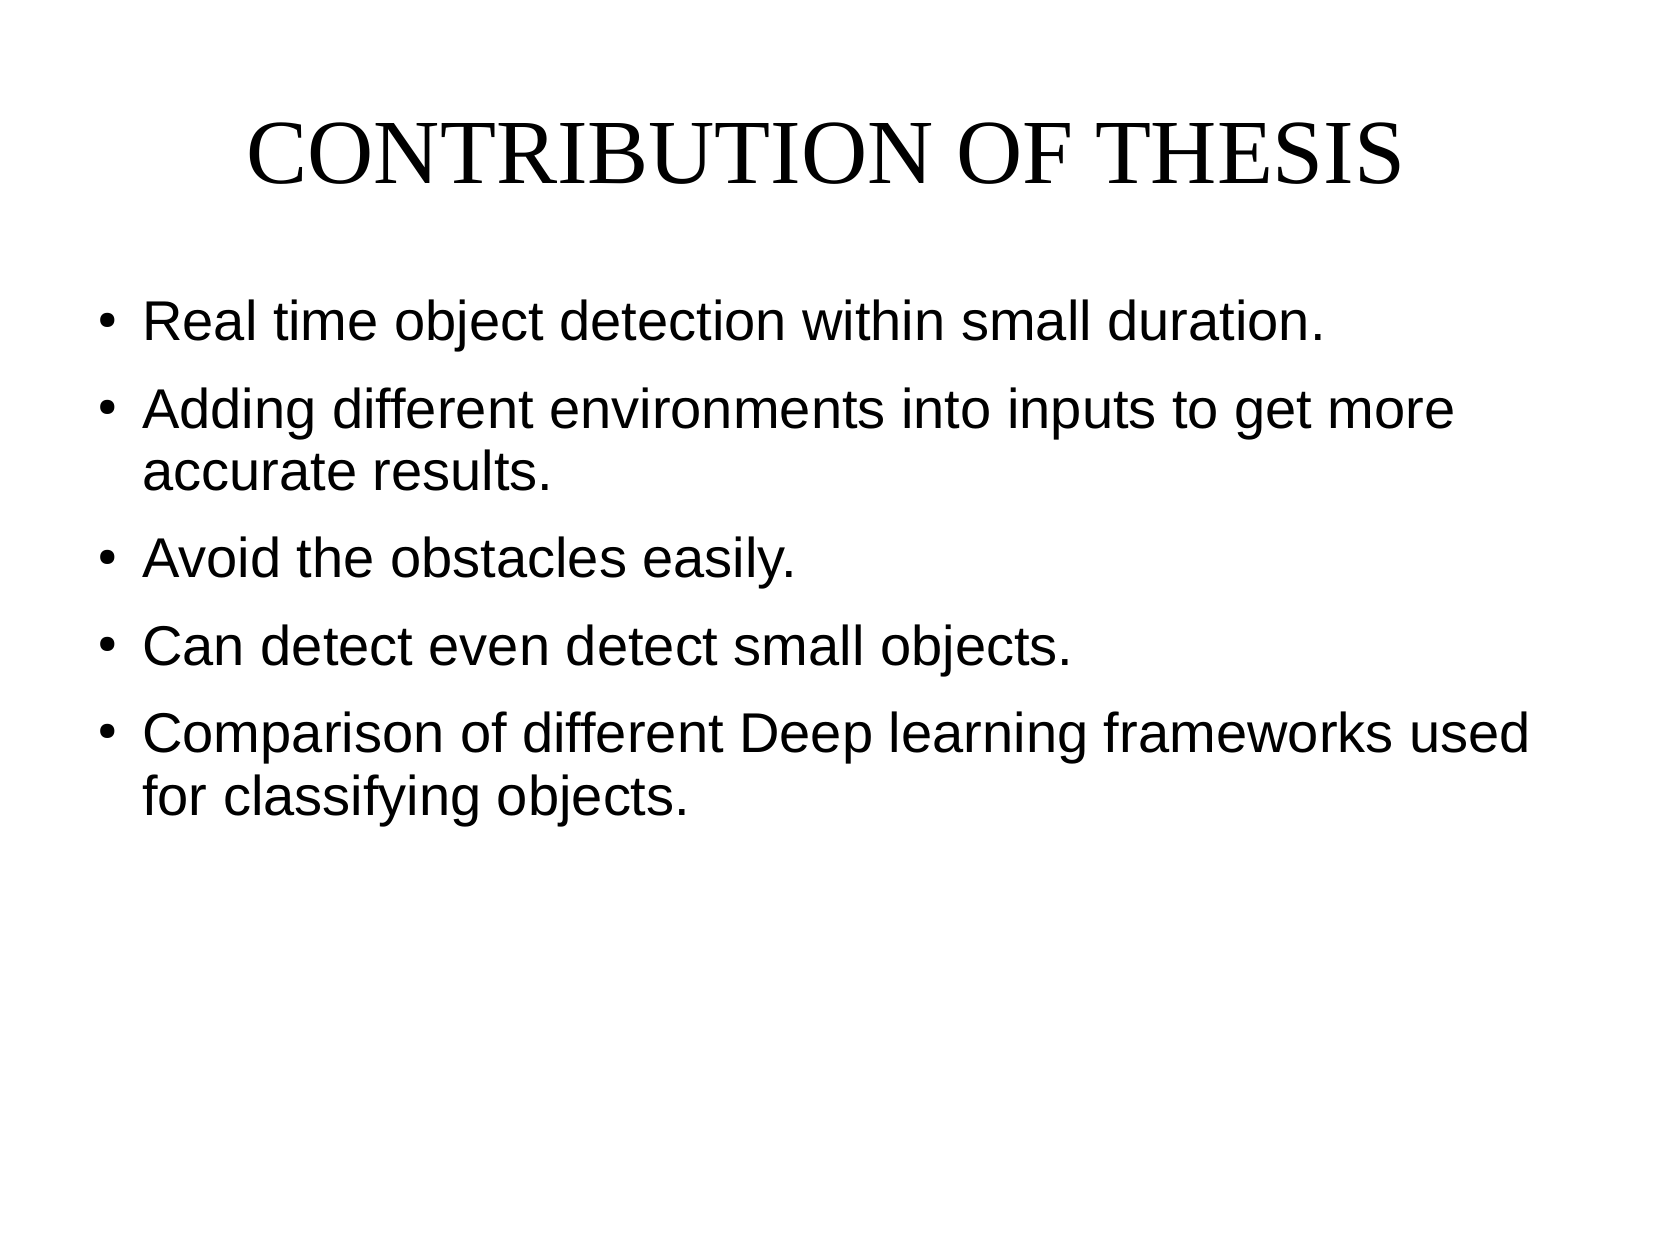

# CONTRIBUTION OF THESIS
Real time object detection within small duration.
Adding different environments into inputs to get more accurate results.
Avoid the obstacles easily.
Can detect even detect small objects.
Comparison of different Deep learning frameworks used for classifying objects.